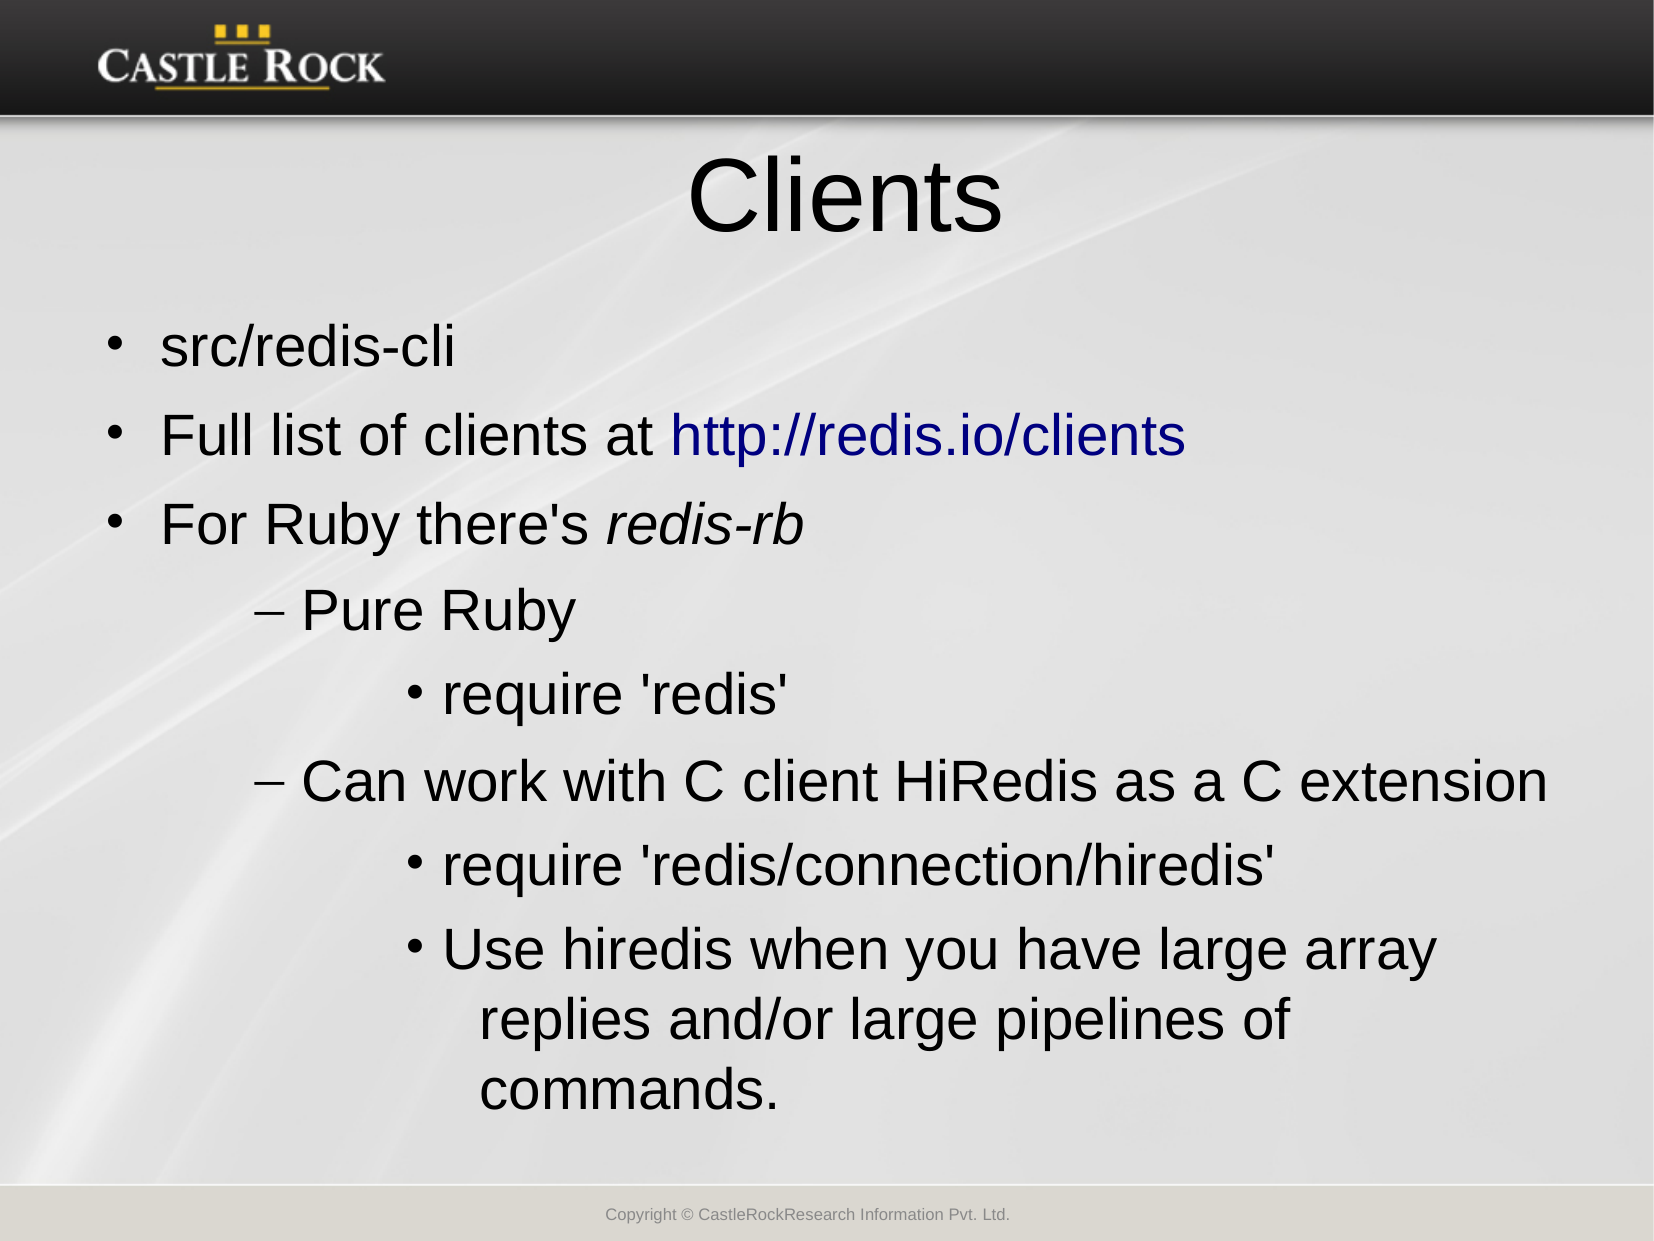

# Clients
src/redis-cli
Full list of clients at http://redis.io/clients
For Ruby there's redis-rb
Pure Ruby
require 'redis'
Can work with C client HiRedis as a C extension
require 'redis/connection/hiredis'
Use hiredis when you have large array replies and/or large pipelines of commands.